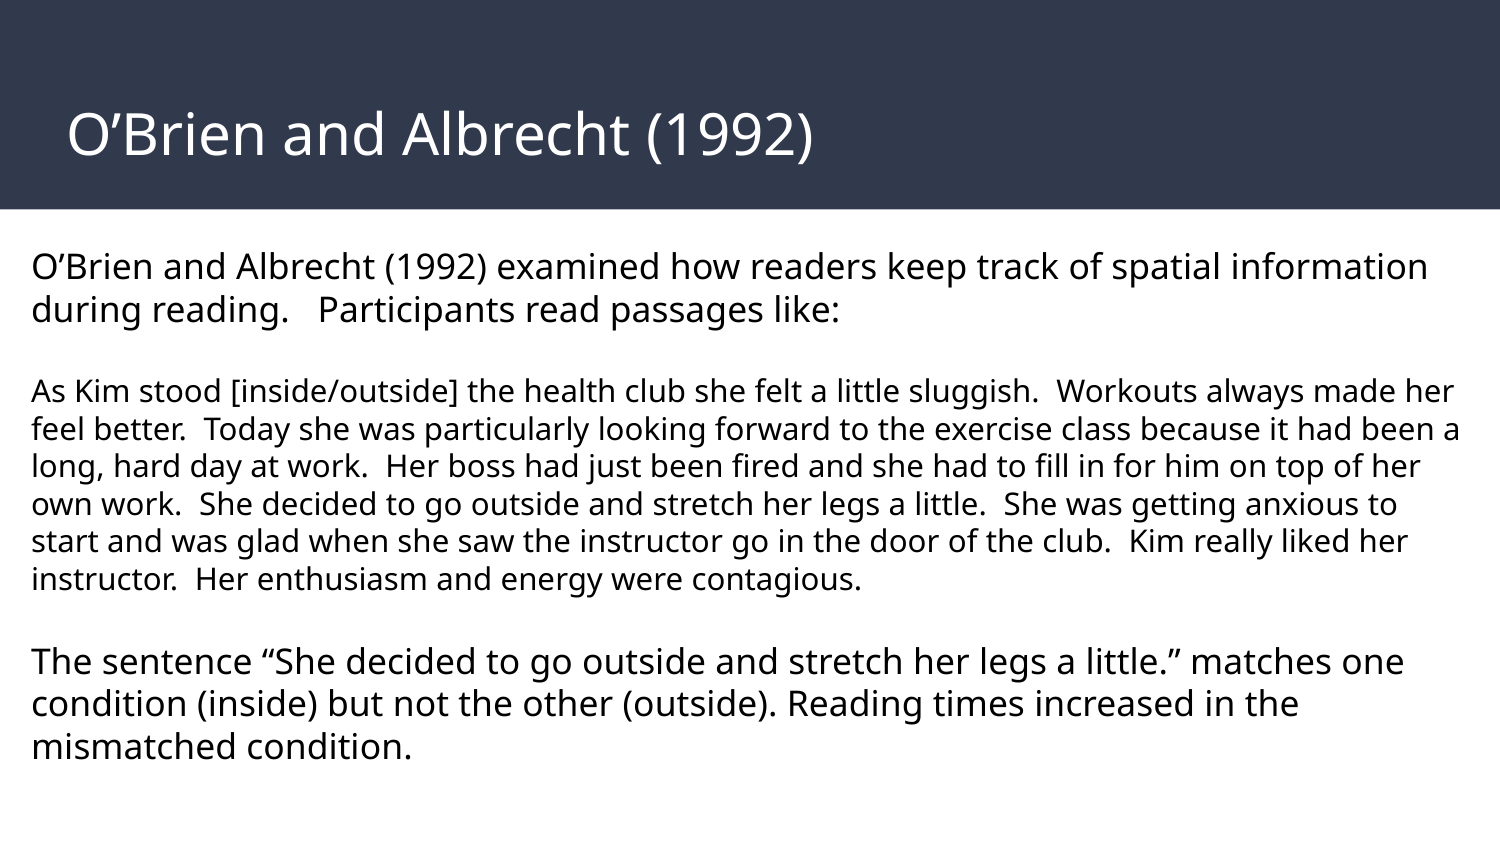

# O’Brien and Albrecht (1992)
O’Brien and Albrecht (1992) examined how readers keep track of spatial information during reading. Participants read passages like:
As Kim stood [inside/outside] the health club she felt a little sluggish. Workouts always made her feel better. Today she was particularly looking forward to the exercise class because it had been a long, hard day at work. Her boss had just been fired and she had to fill in for him on top of her own work. She decided to go outside and stretch her legs a little. She was getting anxious to start and was glad when she saw the instructor go in the door of the club. Kim really liked her instructor. Her enthusiasm and energy were contagious.
The sentence “She decided to go outside and stretch her legs a little.” matches one condition (inside) but not the other (outside). Reading times increased in the mismatched condition.